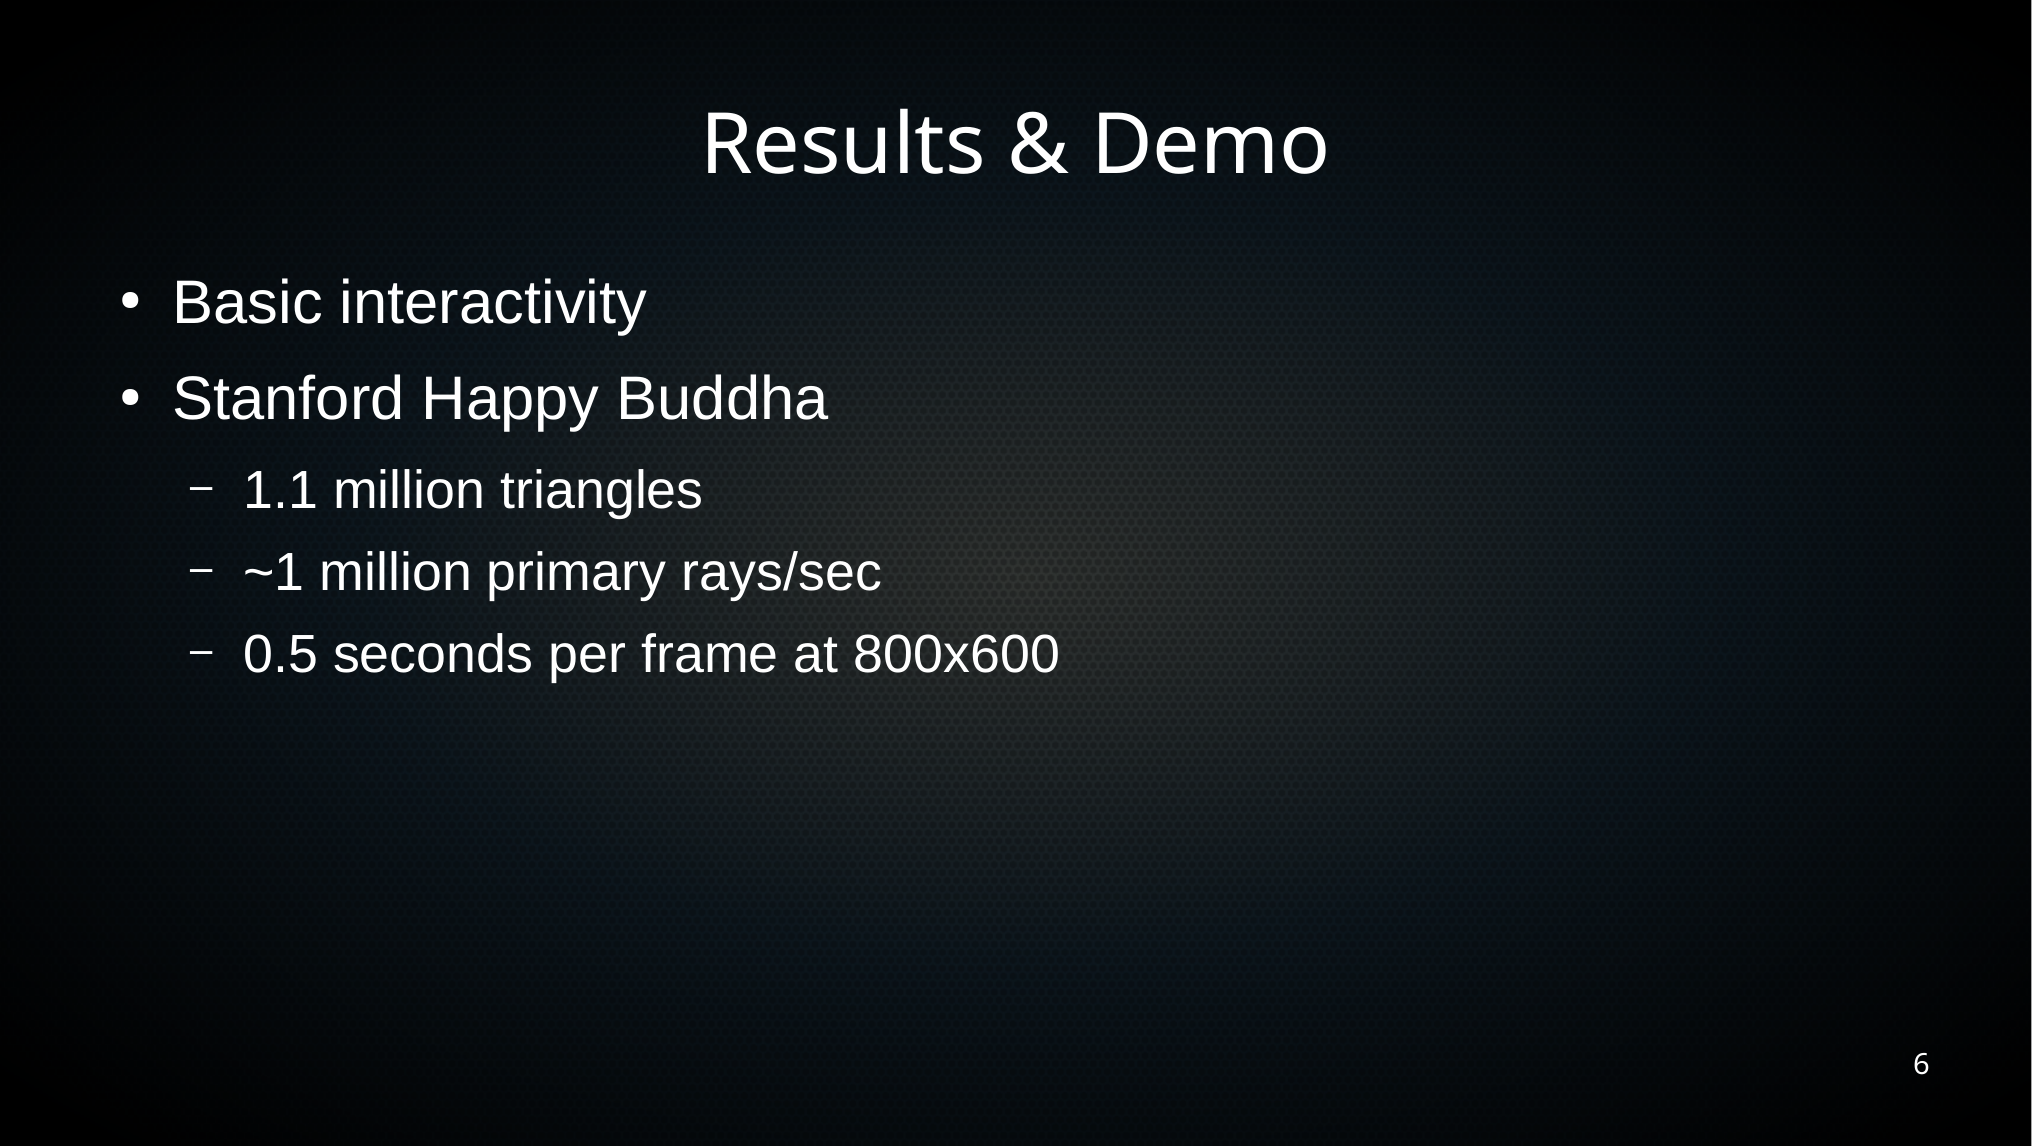

# Results & Demo
Basic interactivity
Stanford Happy Buddha
1.1 million triangles
~1 million primary rays/sec
0.5 seconds per frame at 800x600
6